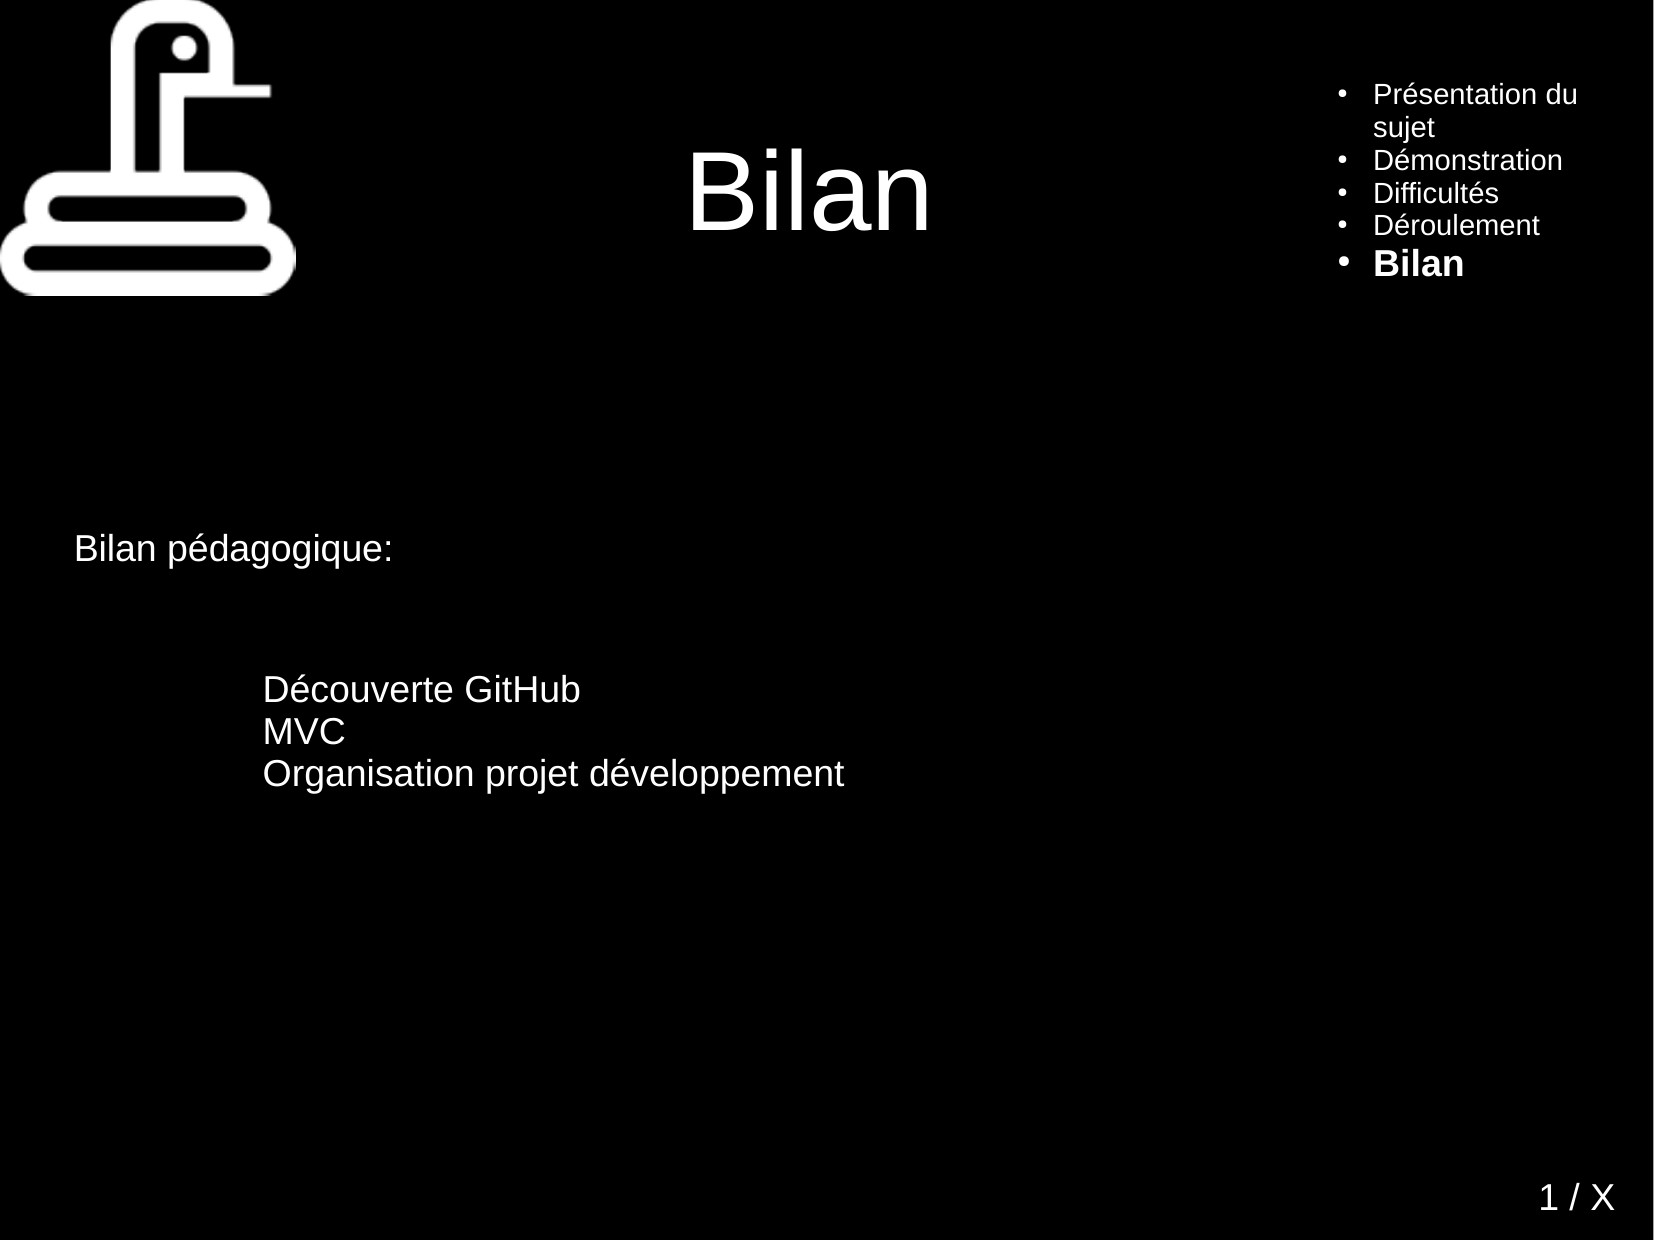

Présentation du sujet
Démonstration
Difficultés
Déroulement
Bilan
# Bilan
Bilan pédagogique:
Découverte GitHub
MVC
Organisation projet développement
1 / X